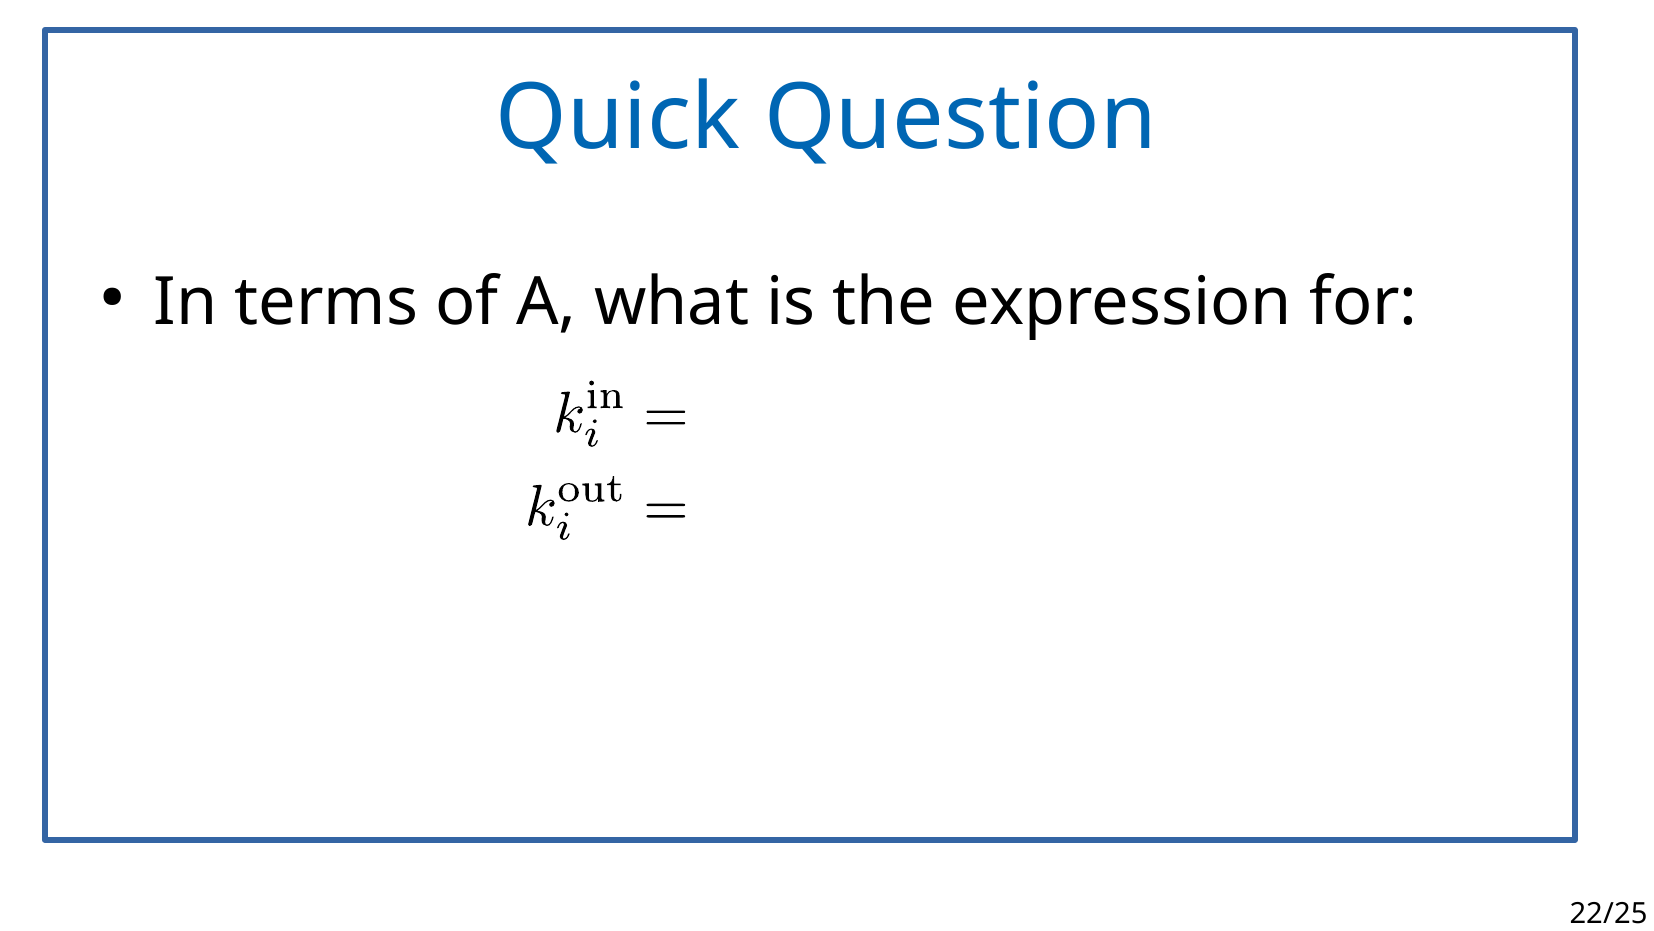

# Quick Question
In terms of A, what is the expression for:
22